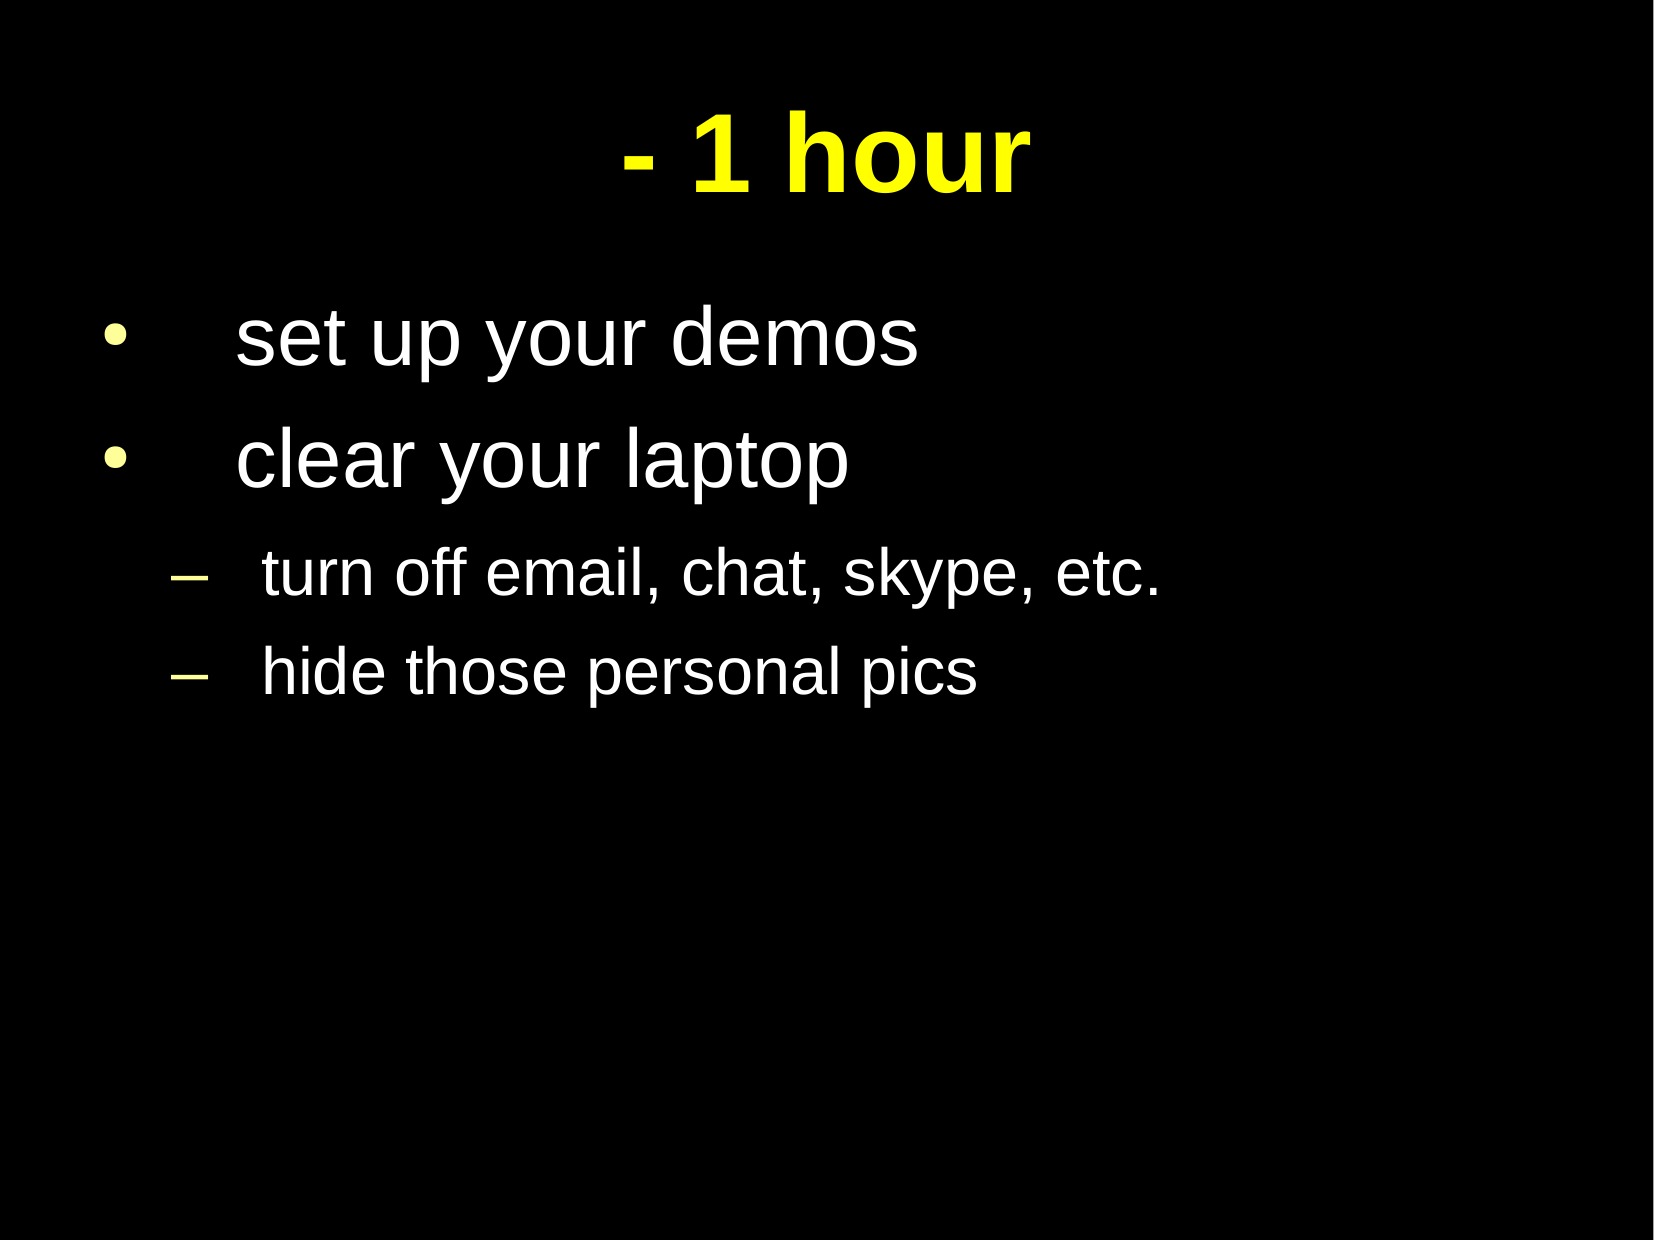

# - 1 hour
set up your demos
clear your laptop
turn off email, chat, skype, etc.
hide those personal pics